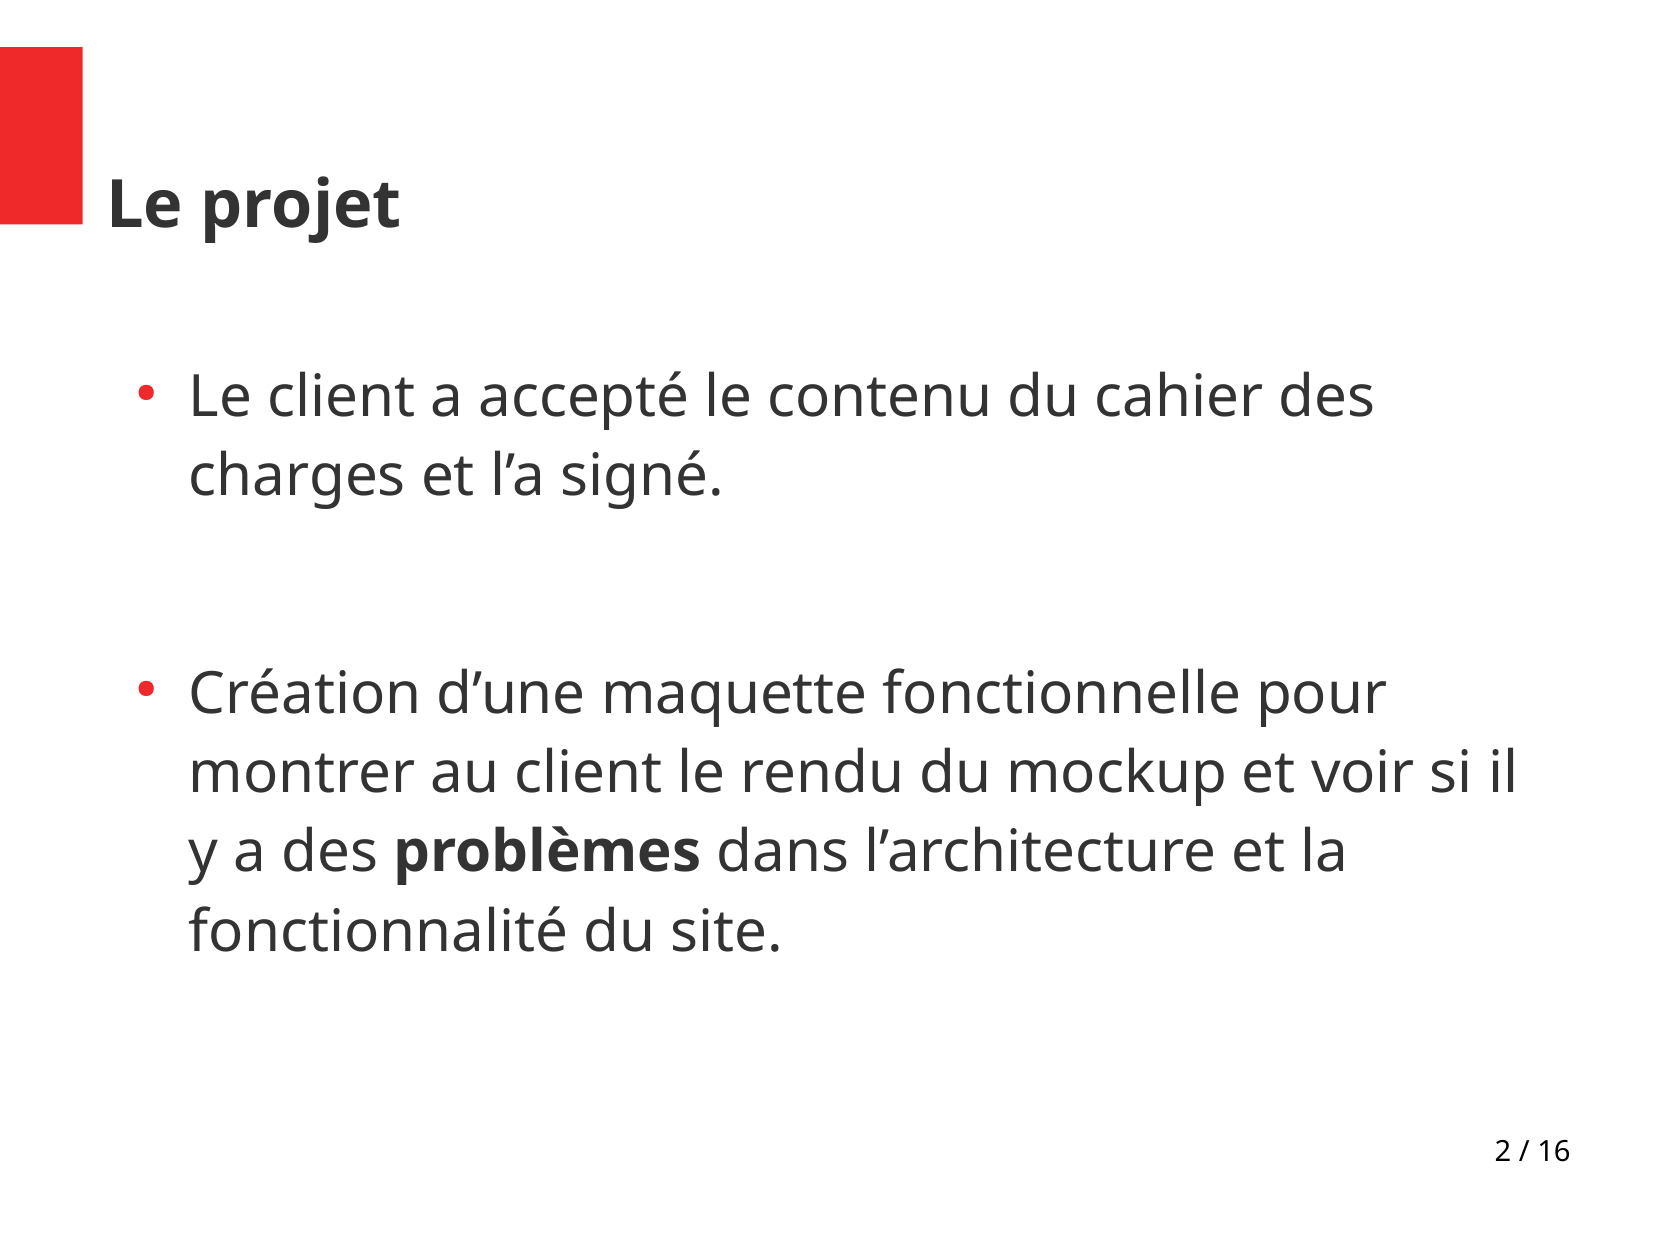

# Le projet
Le client a accepté le contenu du cahier des charges et l’a signé.
Création d’une maquette fonctionnelle pour montrer au client le rendu du mockup et voir si il y a des problèmes dans l’architecture et la fonctionnalité du site.
2